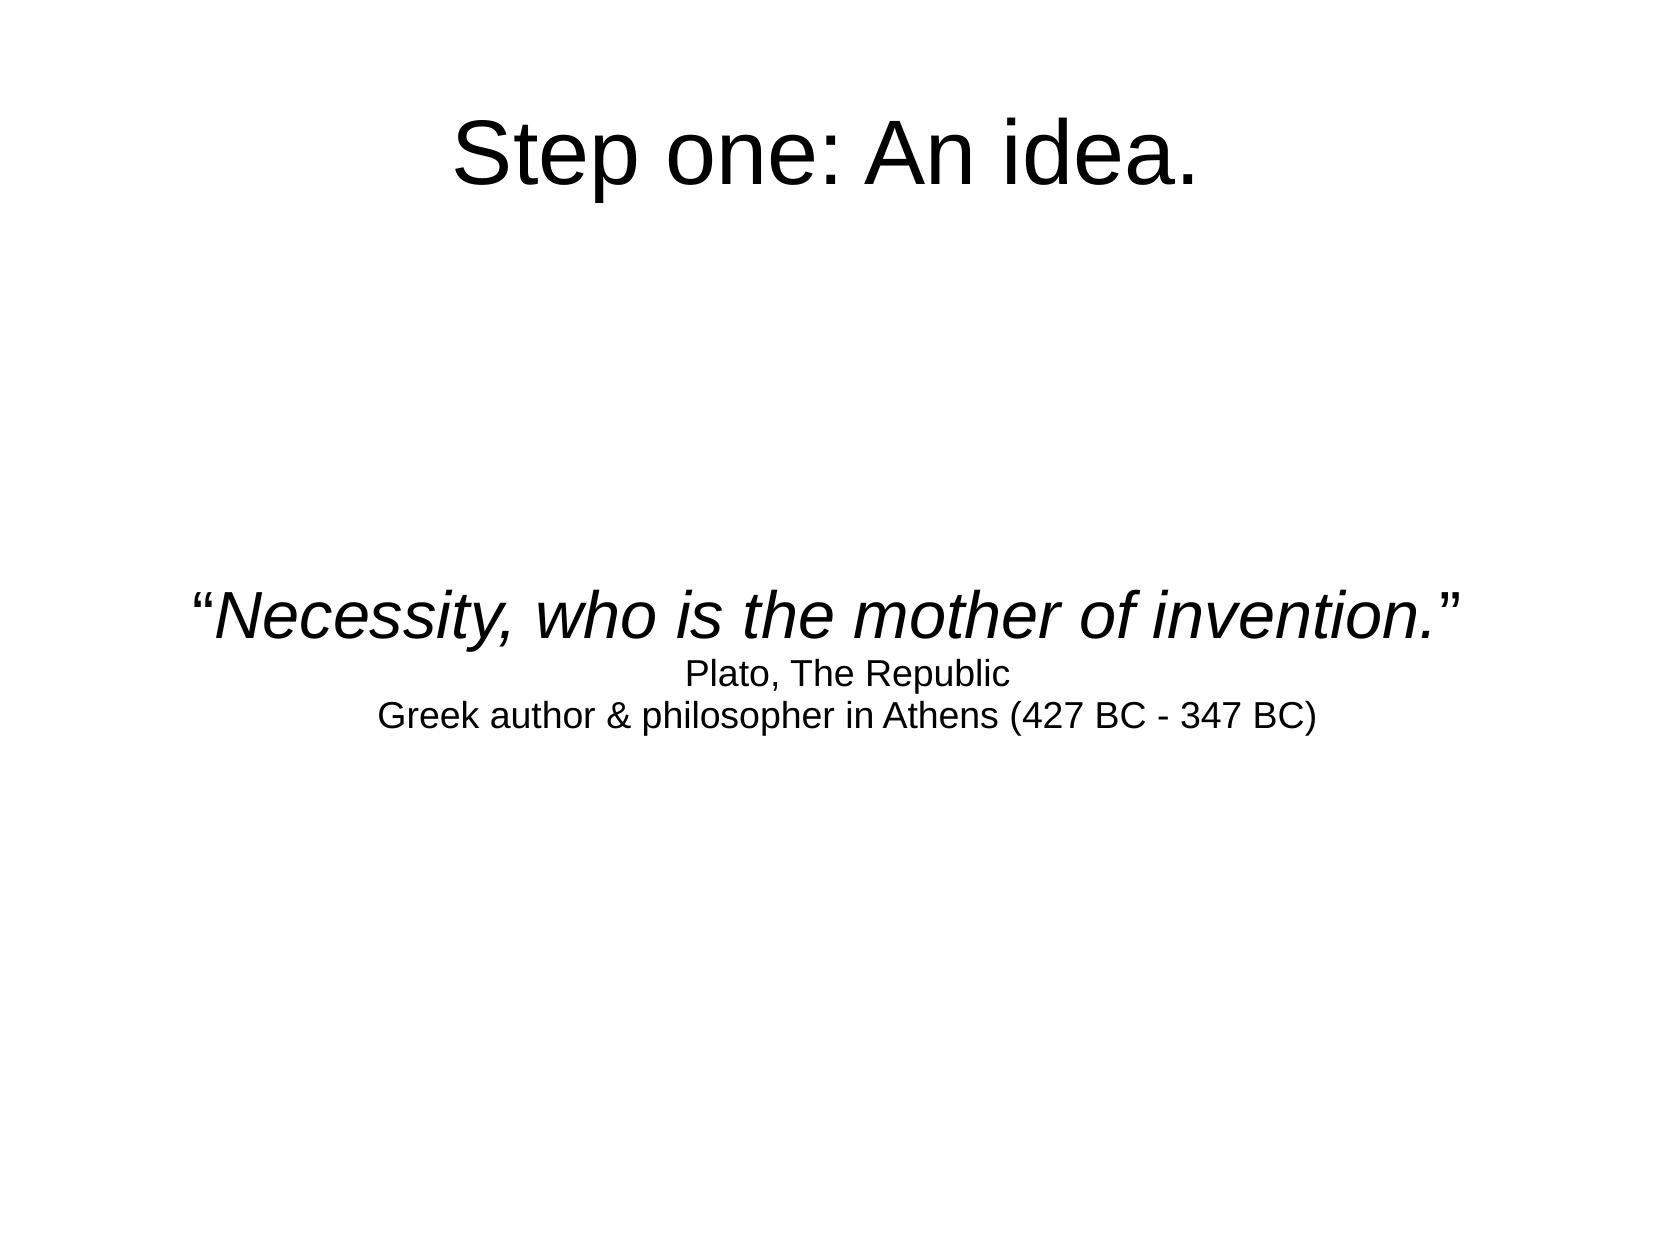

# Step one: An idea.
“Necessity, who is the mother of invention.”
 Plato, The Republic
 Greek author & philosopher in Athens (427 BC - 347 BC)